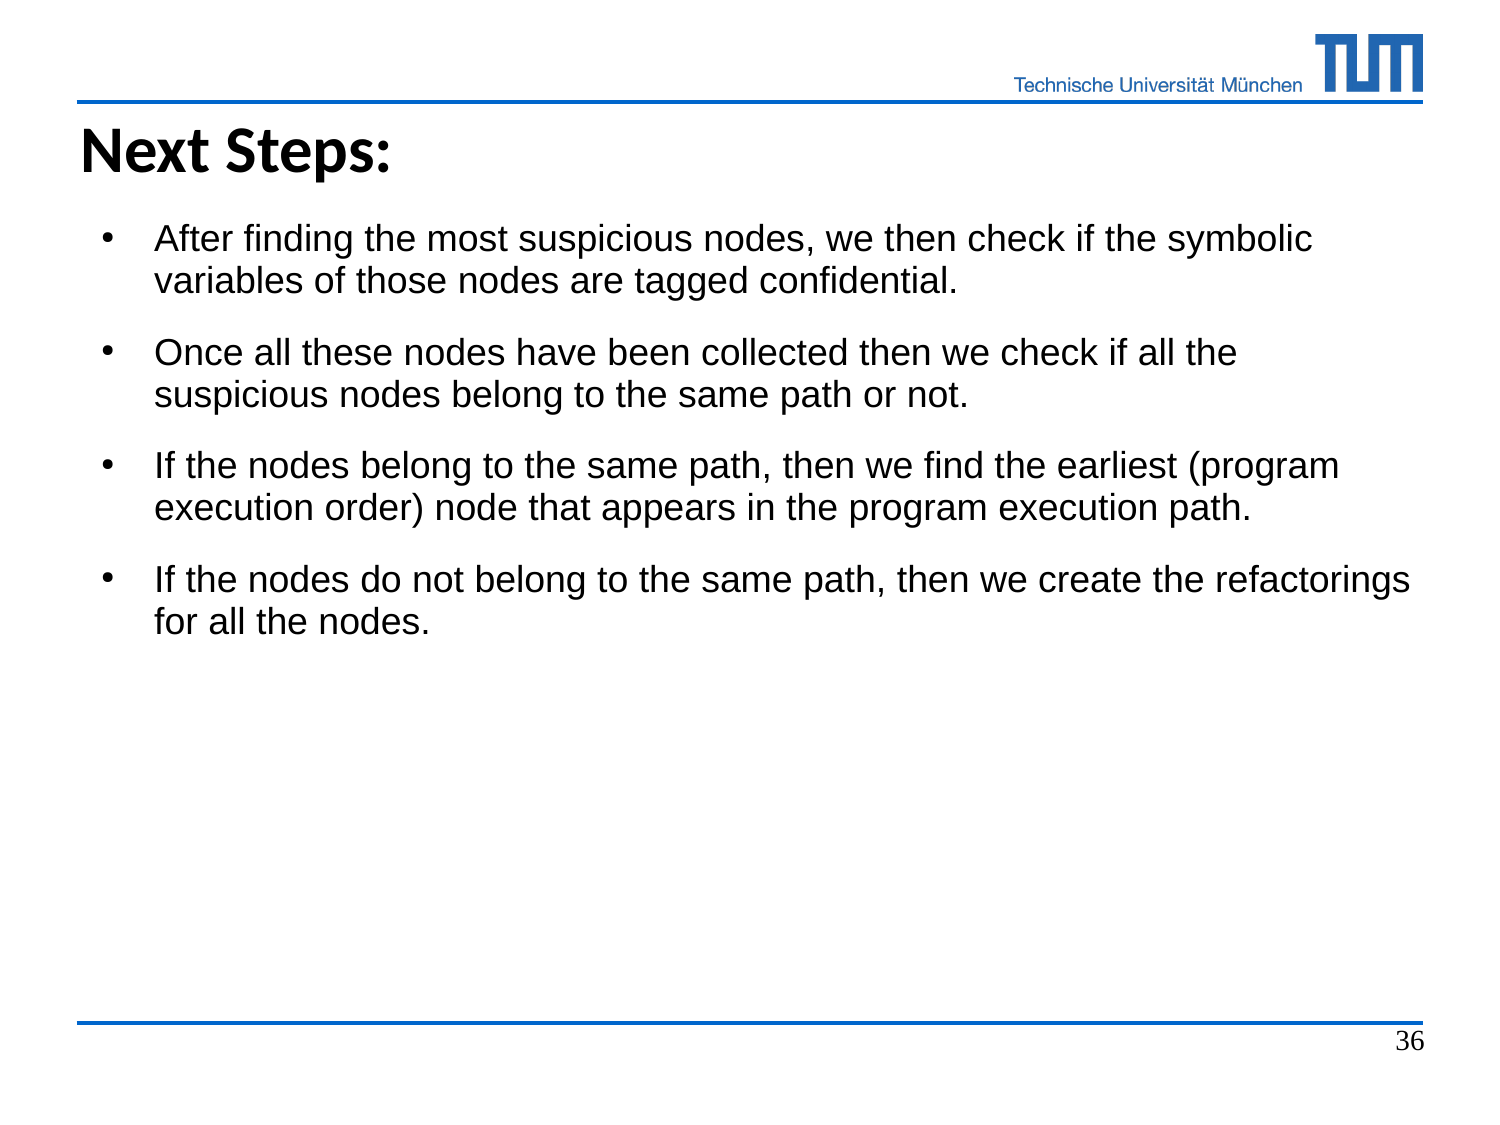

# Next Steps:
After finding the most suspicious nodes, we then check if the symbolic variables of those nodes are tagged confidential.
Once all these nodes have been collected then we check if all the suspicious nodes belong to the same path or not.
If the nodes belong to the same path, then we find the earliest (program execution order) node that appears in the program execution path.
If the nodes do not belong to the same path, then we create the refactorings for all the nodes.
36